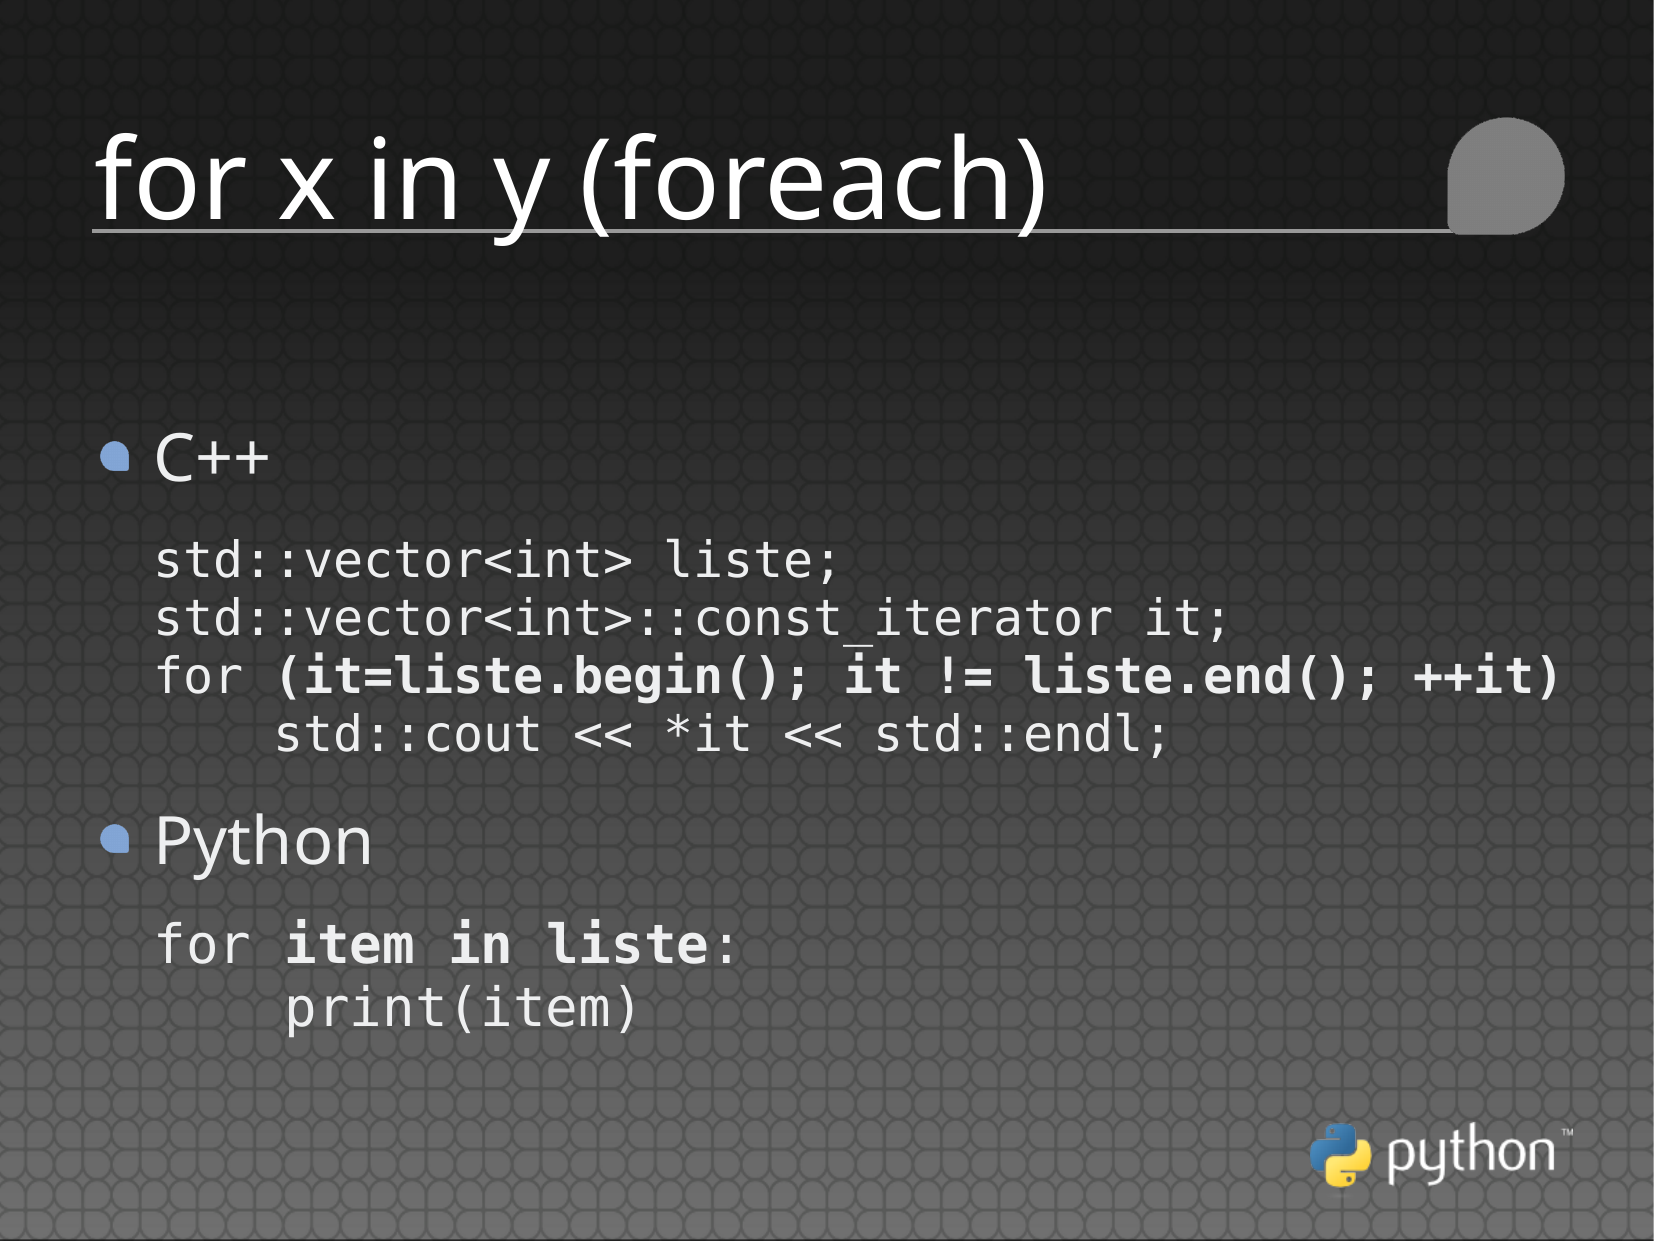

for x in y (foreach)
# C++
std::vector<int> liste;
std::vector<int>::const_iterator it;
for (it=liste.begin(); it != liste.end(); ++it)
 std::cout << *it << std::endl;
Python
for item in liste:
 print(item)